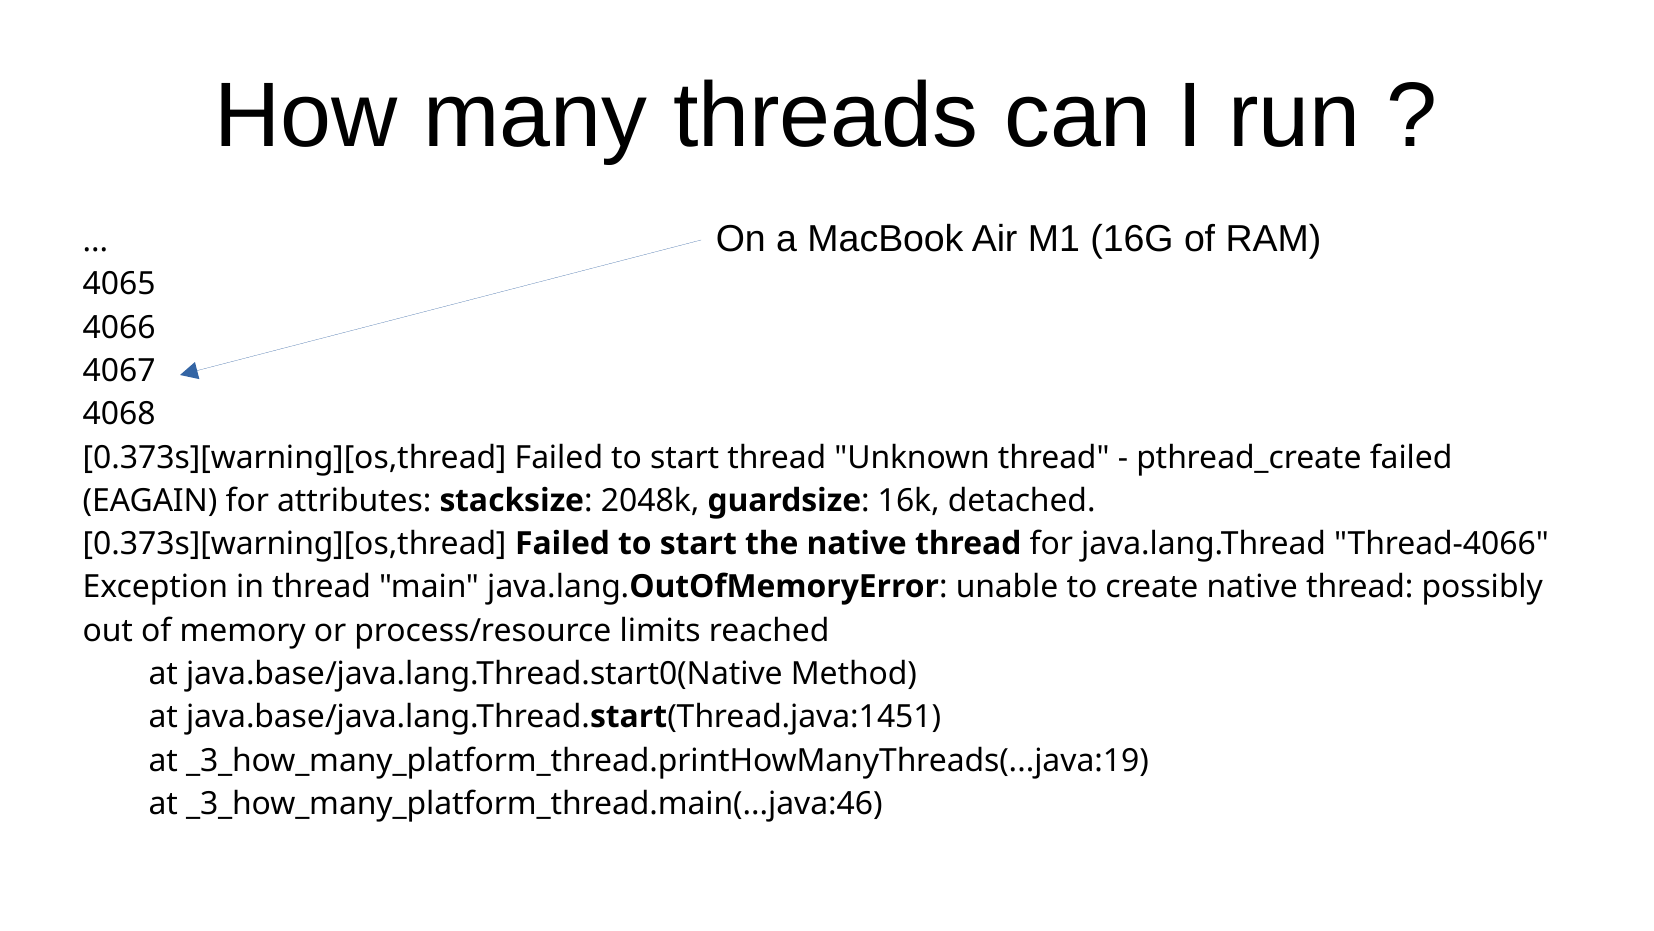

# How many threads can I run ?
On a MacBook Air M1 (16G of RAM)
...
4065
4066
4067
4068
[0.373s][warning][os,thread] Failed to start thread "Unknown thread" - pthread_create failed (EAGAIN) for attributes: stacksize: 2048k, guardsize: 16k, detached.
[0.373s][warning][os,thread] Failed to start the native thread for java.lang.Thread "Thread-4066"
Exception in thread "main" java.lang.OutOfMemoryError: unable to create native thread: possibly out of memory or process/resource limits reached
 at java.base/java.lang.Thread.start0(Native Method)
 at java.base/java.lang.Thread.start(Thread.java:1451)
 at _3_how_many_platform_thread.printHowManyThreads(...java:19)
 at _3_how_many_platform_thread.main(...java:46)